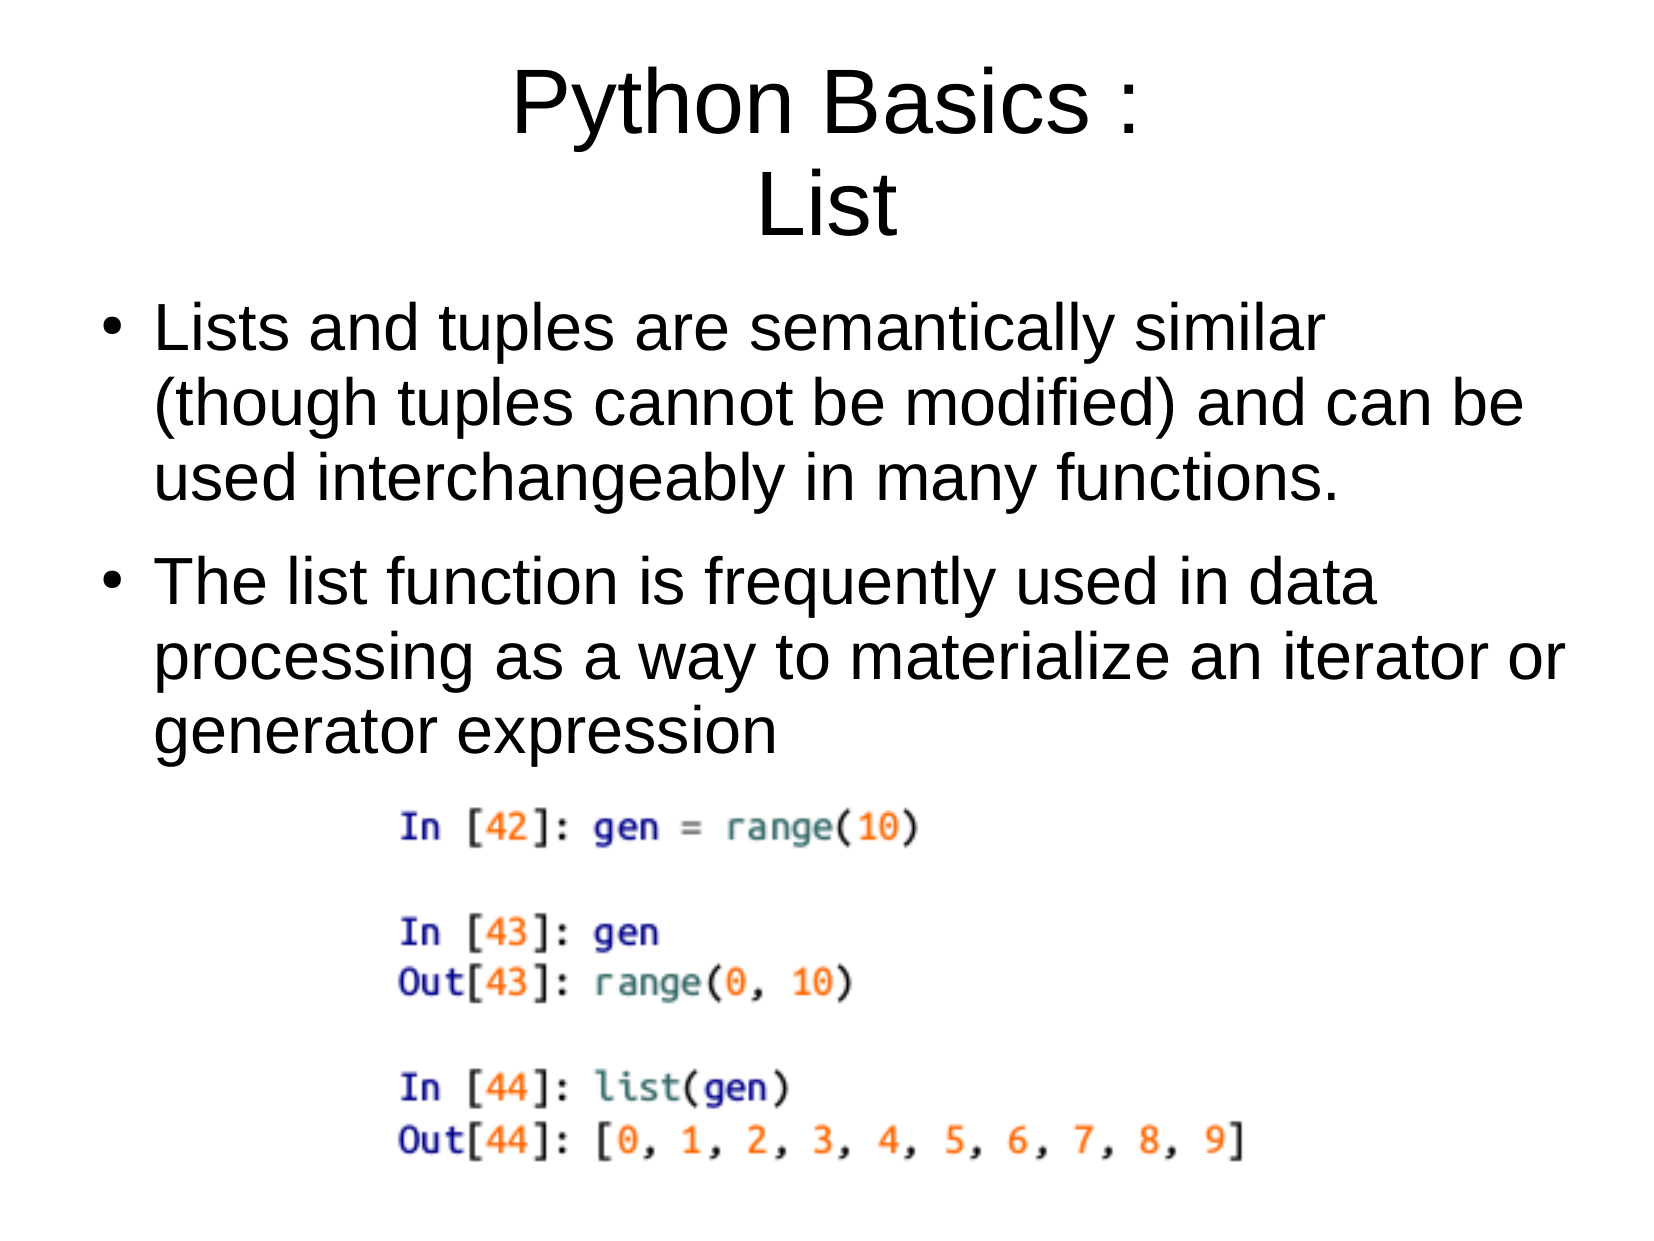

# Python Basics : List
Lists and tuples are semantically similar (though tuples cannot be modified) and can be used interchangeably in many functions.
The list function is frequently used in data processing as a way to materialize an iterator or generator expression